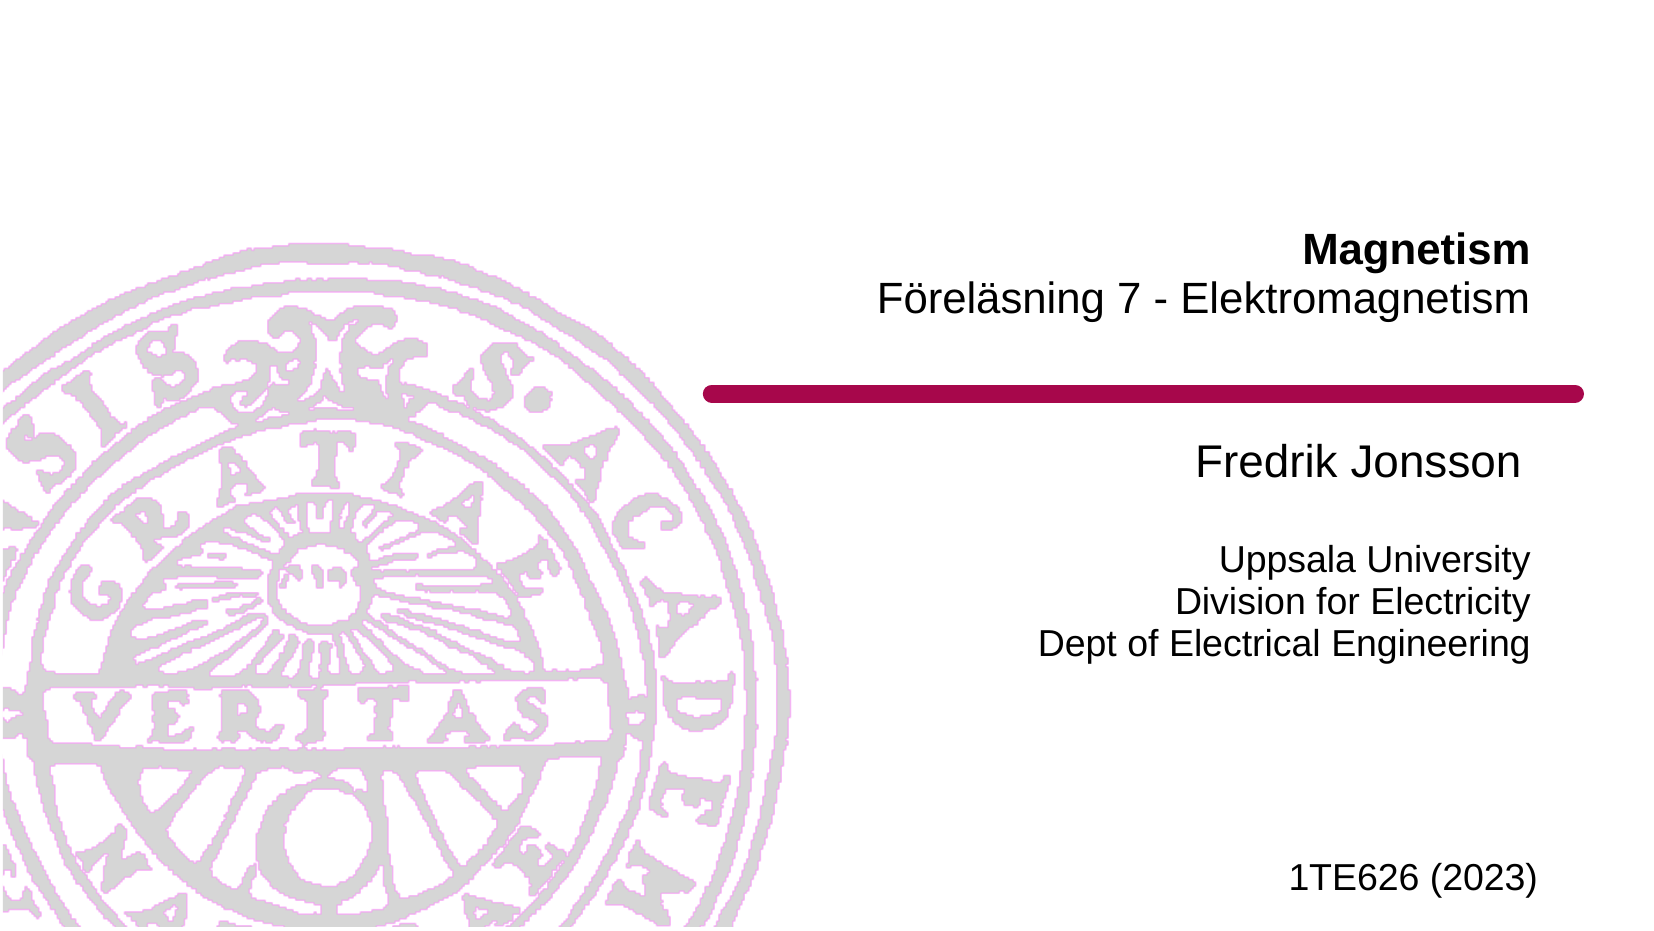

Magnetism
Föreläsning 7 - Elektromagnetism
Fredrik Jonsson
Uppsala University
Division for Electricity
Dept of Electrical Engineering
 1TE626 (2023)